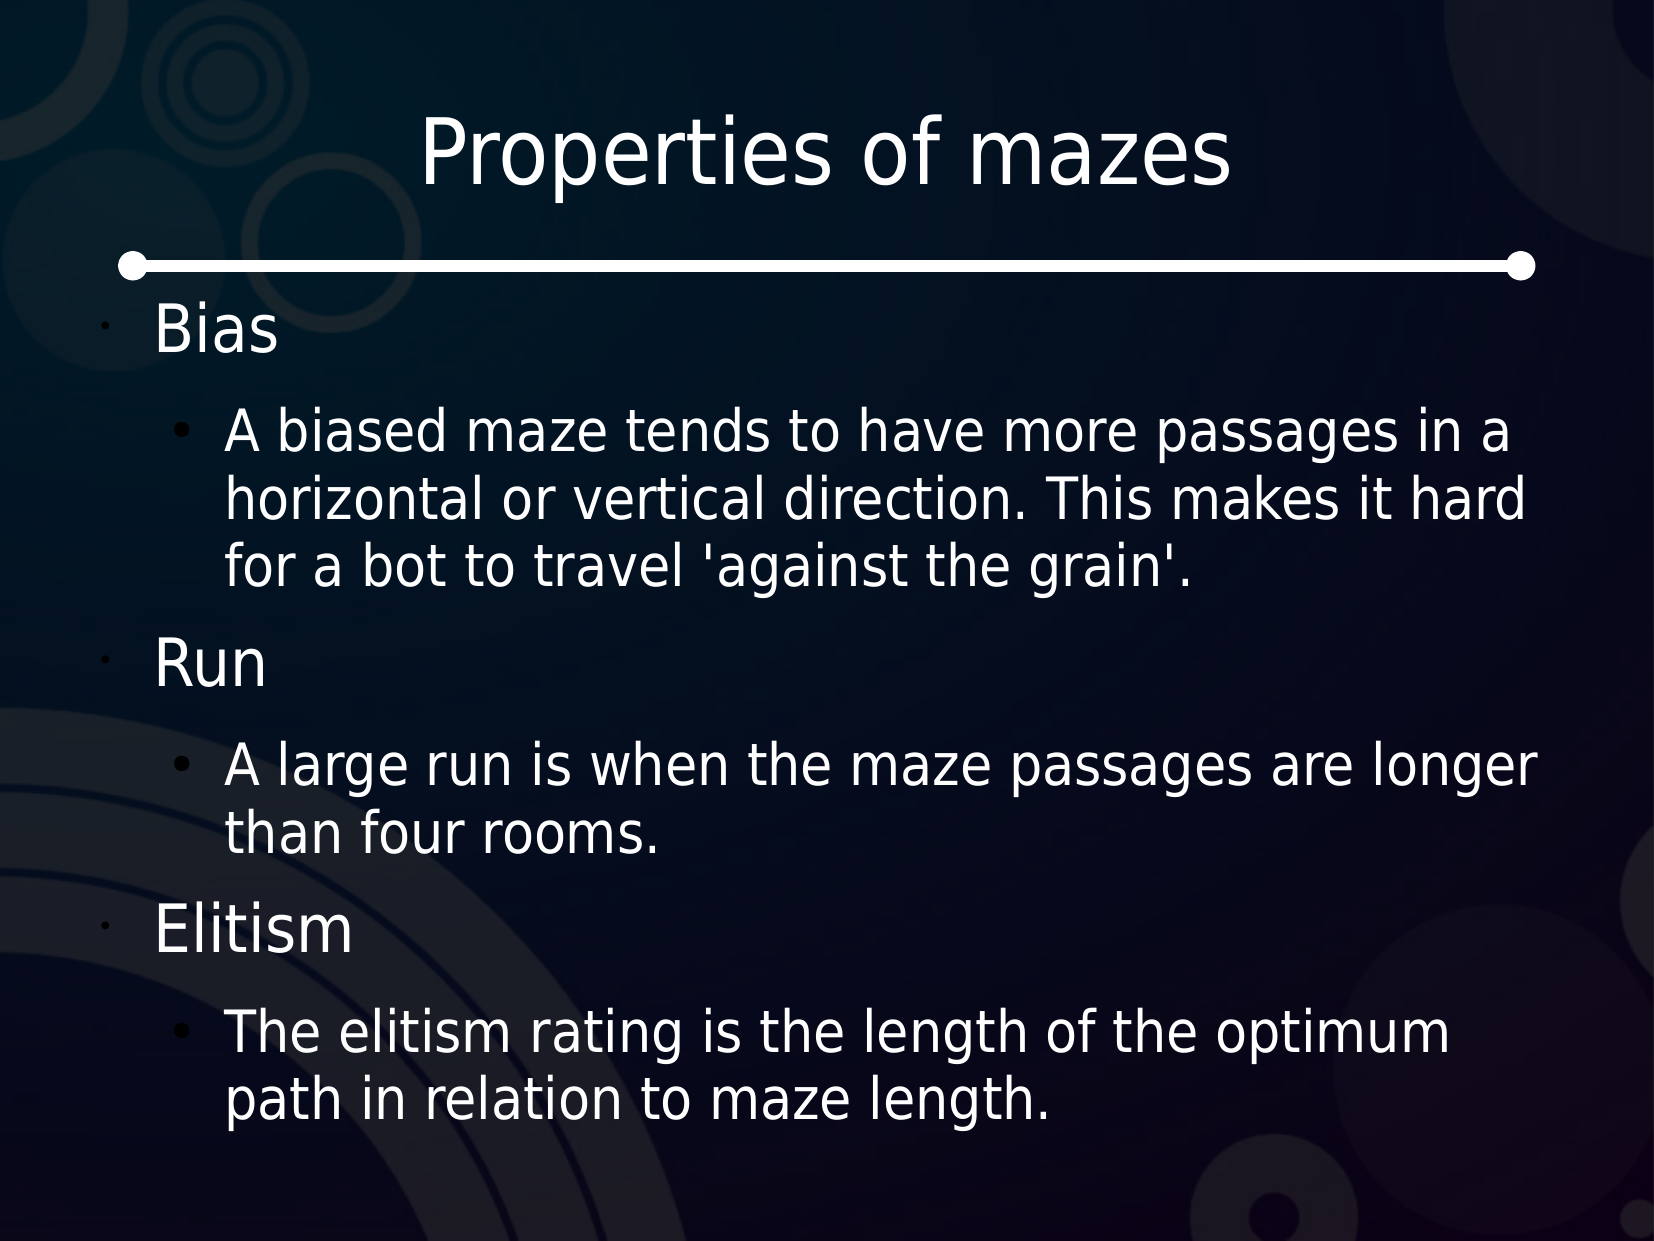

# Properties of mazes
Bias
A biased maze tends to have more passages in a horizontal or vertical direction. This makes it hard for a bot to travel 'against the grain'.
Run
A large run is when the maze passages are longer than four rooms.
Elitism
The elitism rating is the length of the optimum path in relation to maze length.